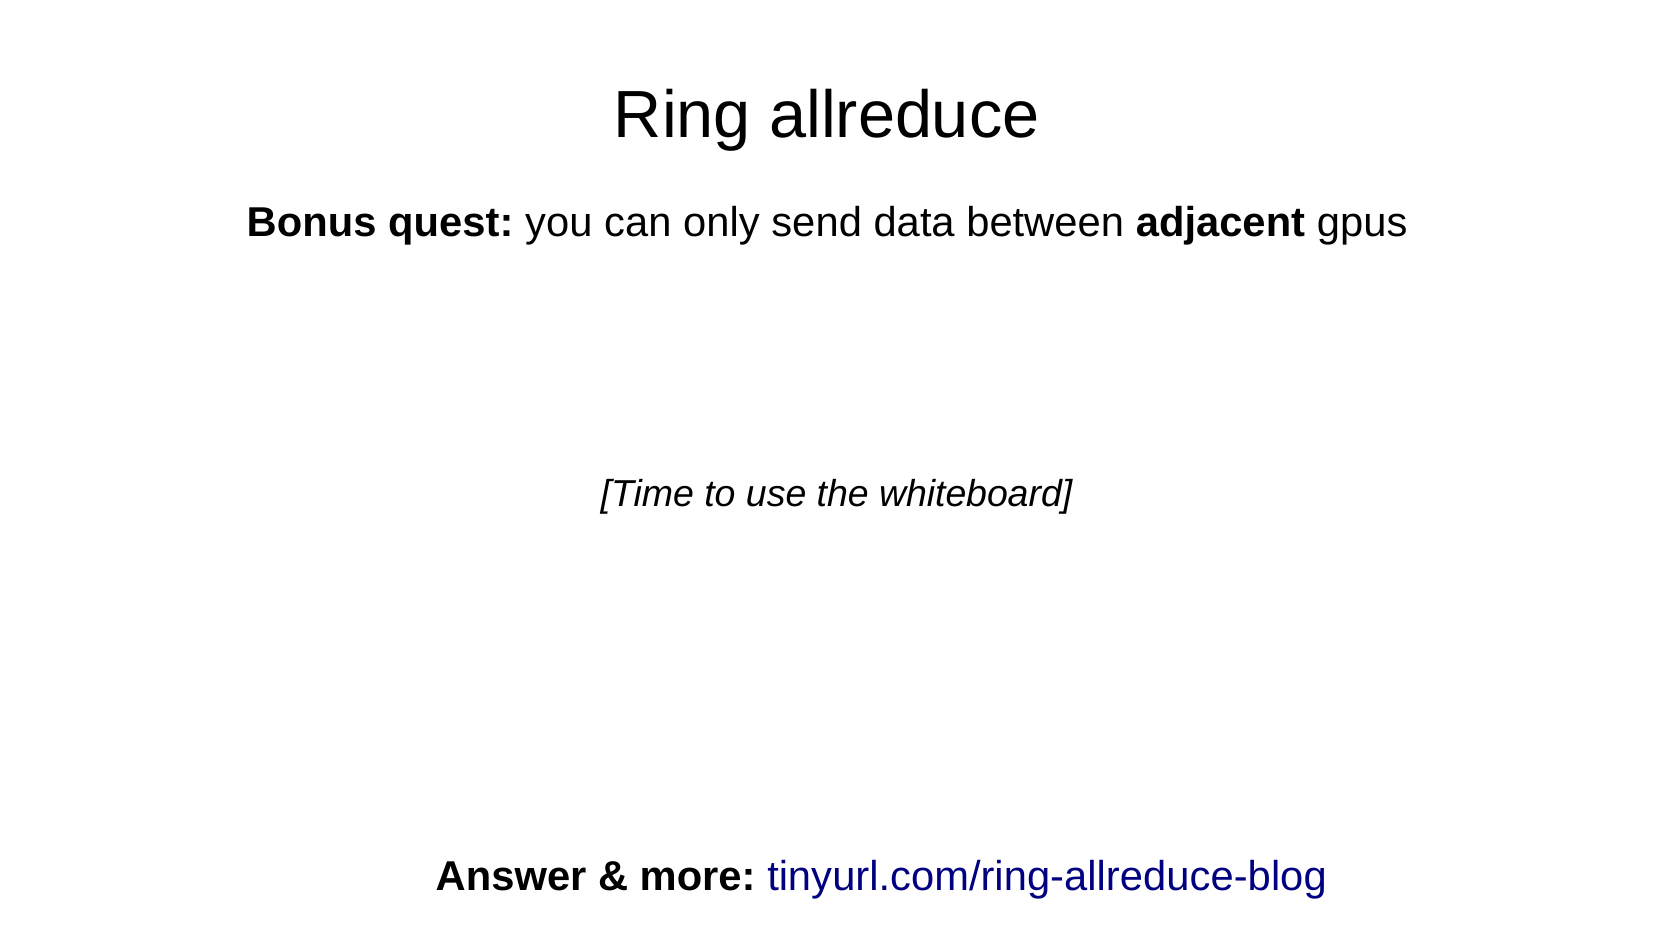

# Ring allreduce
Bonus quest: you can only send data between adjacent gpus
[Time to use the whiteboard]
Answer & more: tinyurl.com/ring-allreduce-blog